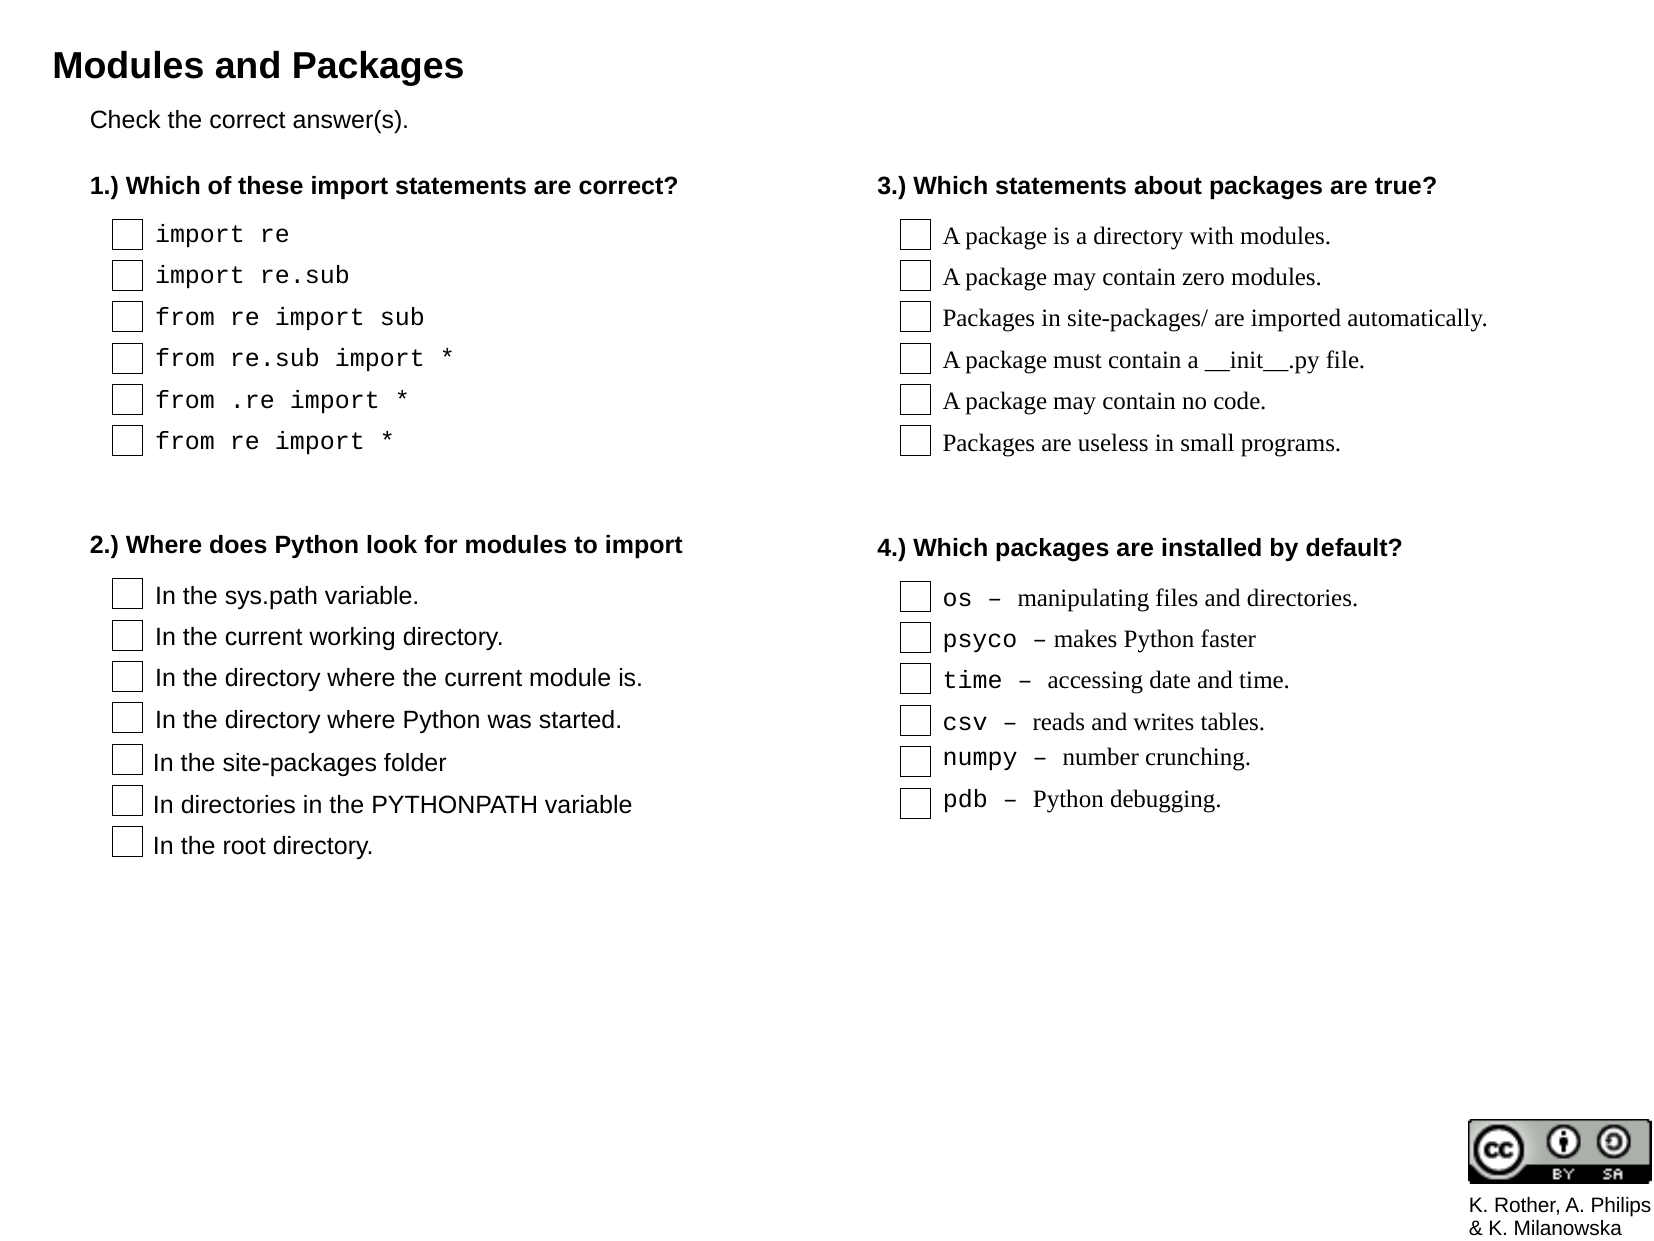

Modules and Packages
Check the correct answer(s).
1.) Which of these import statements are correct?
import re
import re.sub
from re import sub
from re.sub import *
from .re import *
from re import *
3.) Which statements about packages are true?
A package is a directory with modules.
A package may contain zero modules.
Packages in site-packages/ are imported automatically.
A package must contain a __init__.py file.
A package may contain no code.
Packages are useless in small programs.
2.) Where does Python look for modules to import
In the sys.path variable.
In the current working directory.
In the directory where the current module is.
In the directory where Python was started.
In the site-packages folder
In directories in the PYTHONPATH variable
In the root directory.
4.) Which packages are installed by default?
os – manipulating files and directories.
psyco – makes Python faster
time – accessing date and time.
csv – reads and writes tables.
numpy – number crunching.
pdb – Python debugging.